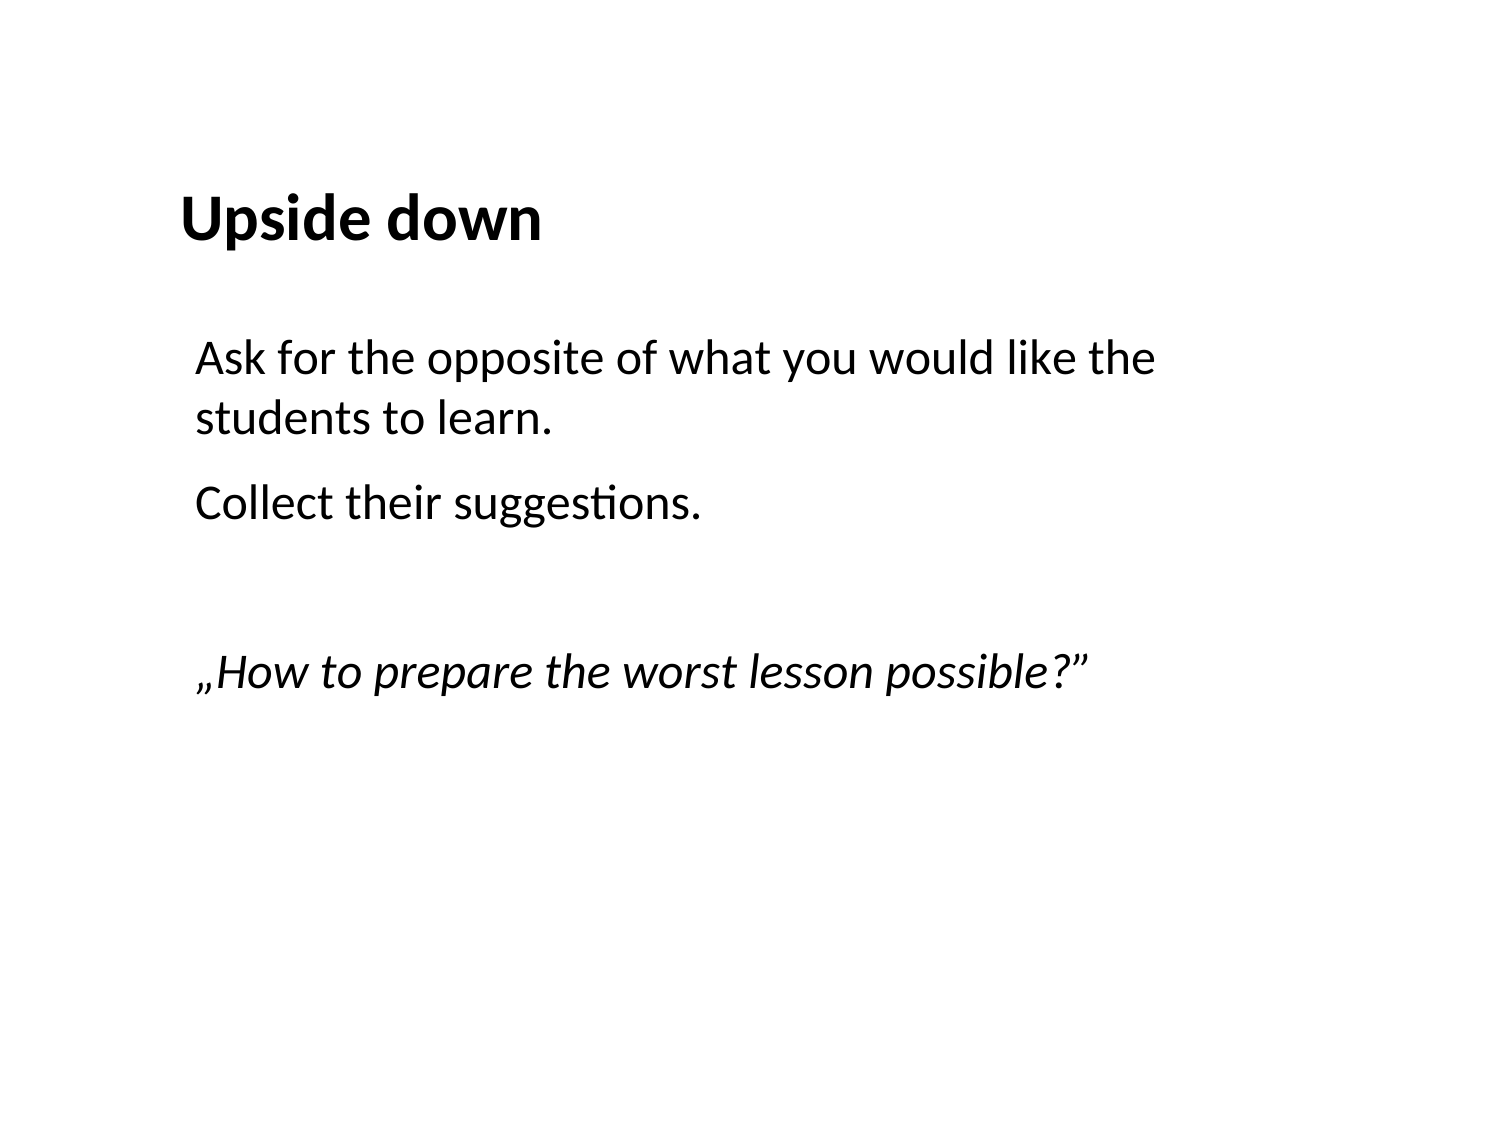

Upside down
Ask for the opposite of what you would like the students to learn.
Collect their suggestions.
„How to prepare the worst lesson possible?”